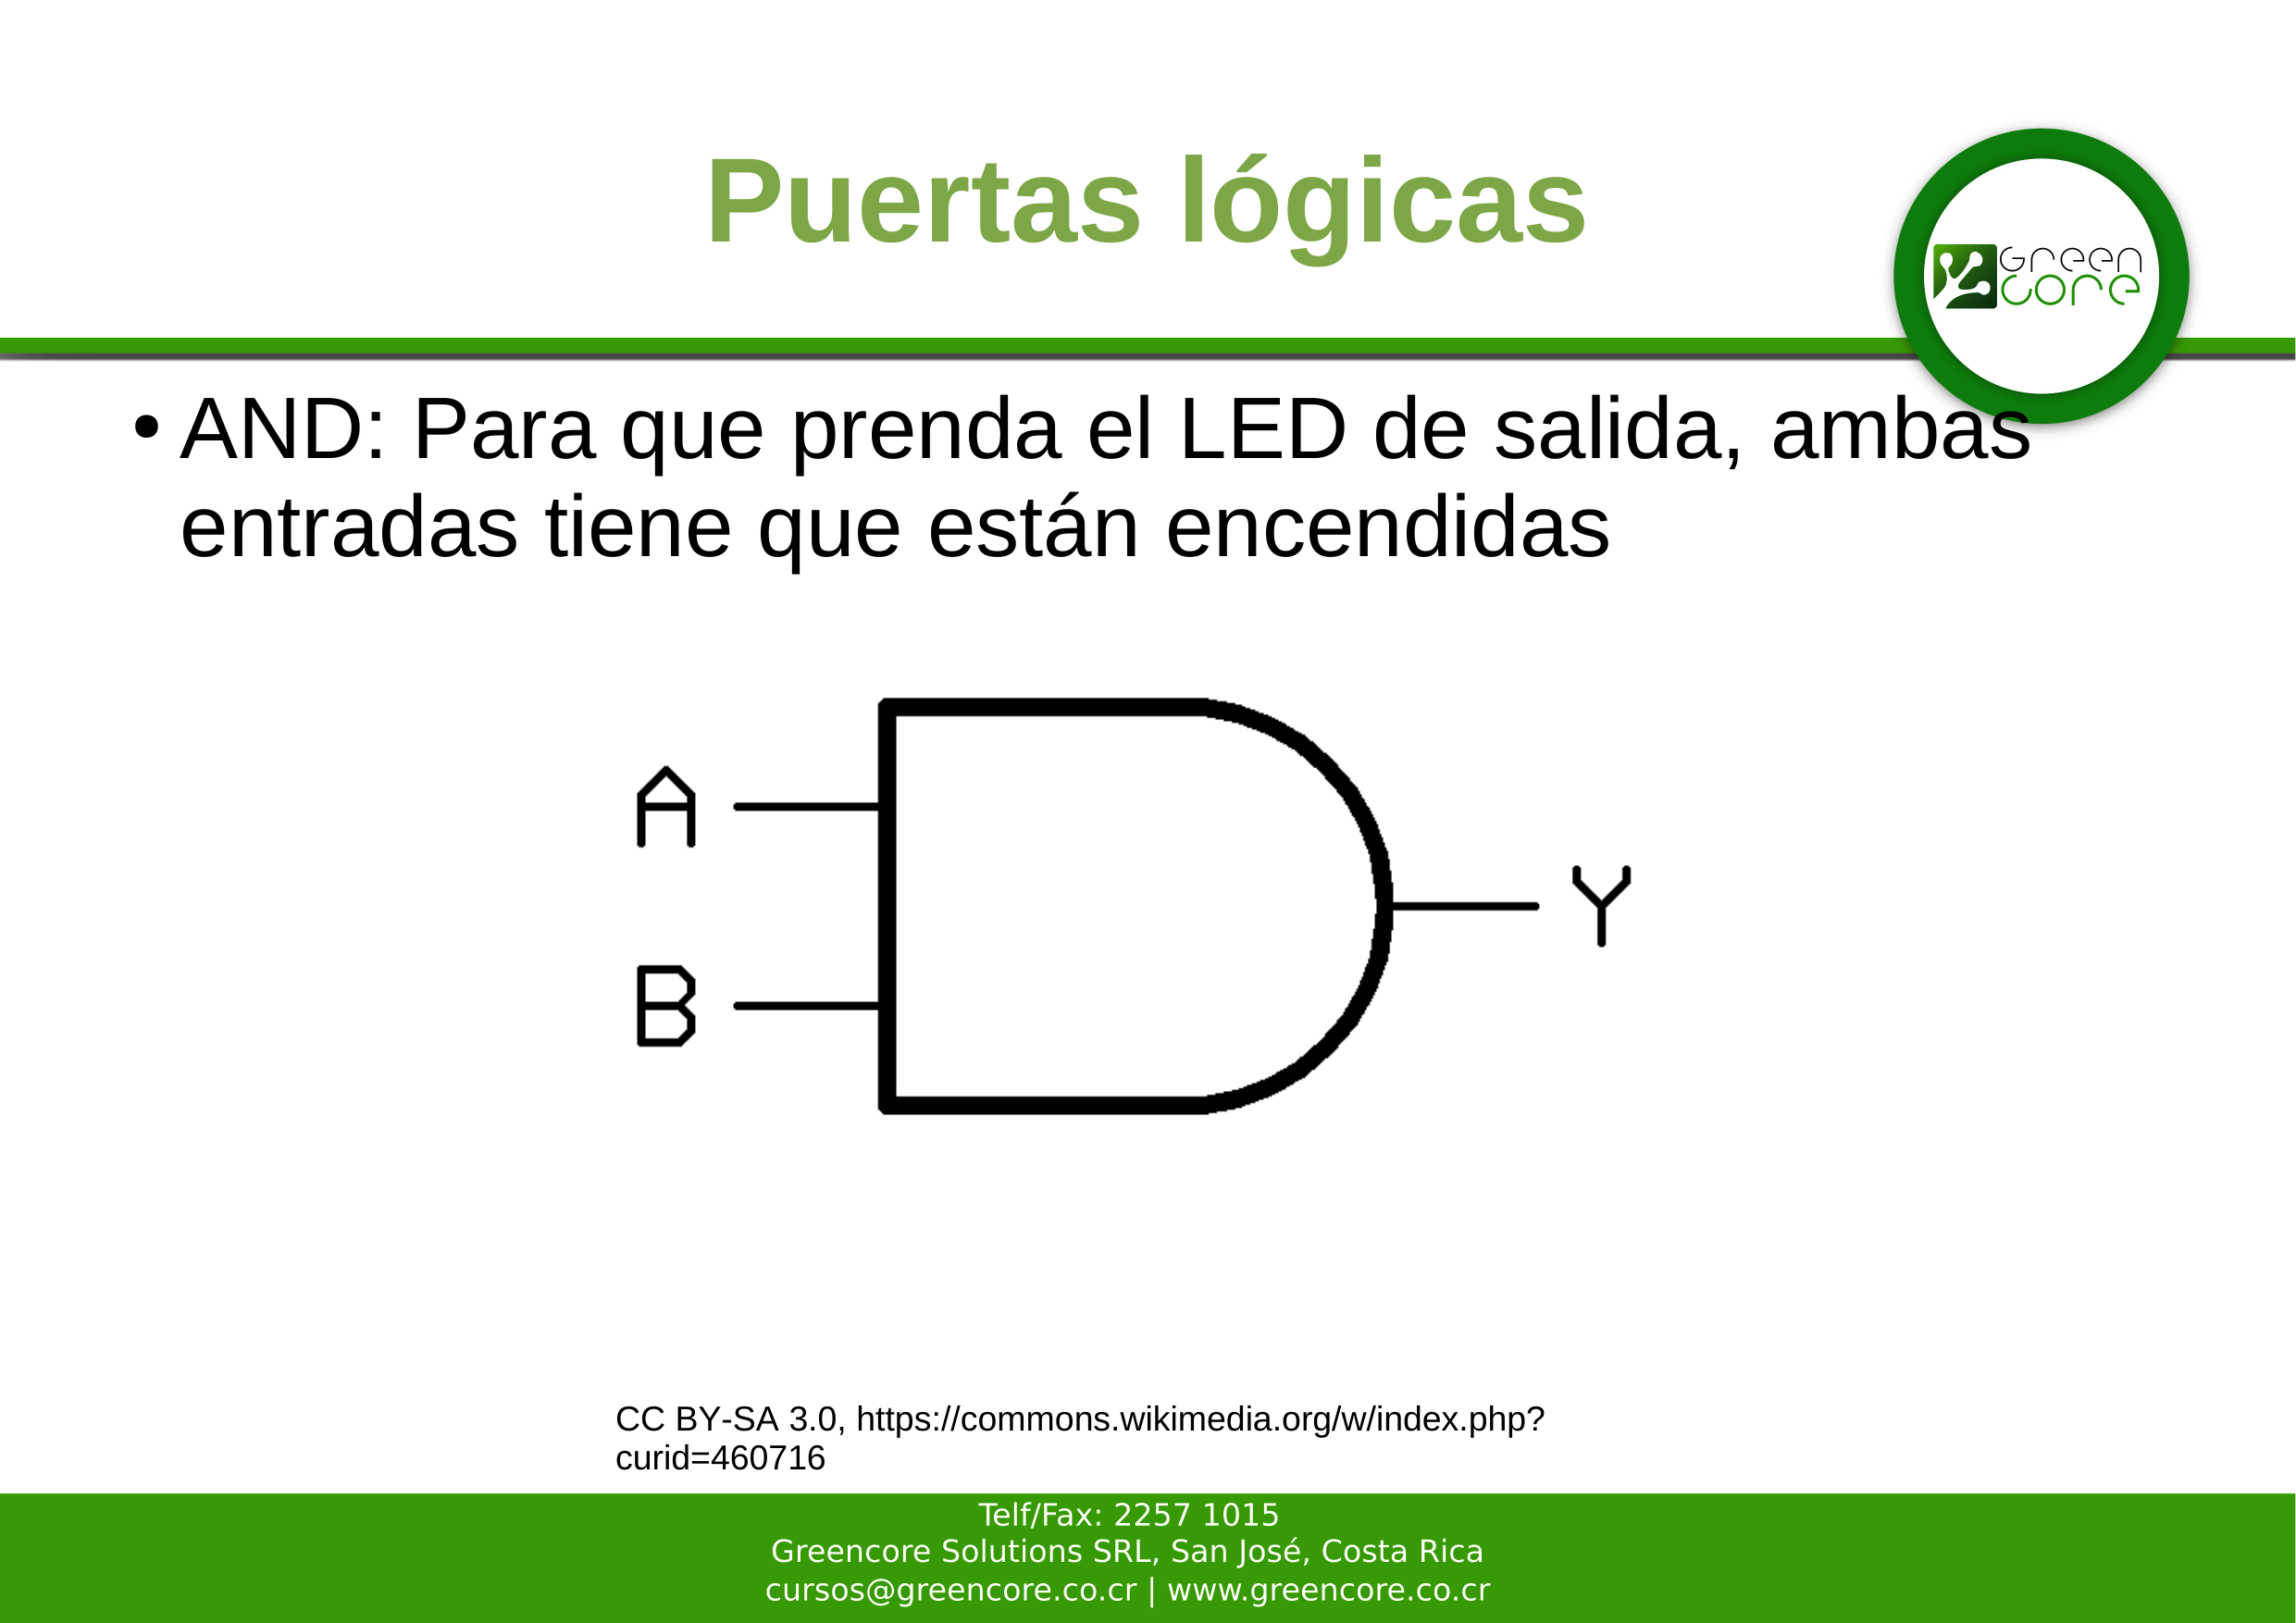

# Puertas lógicas
AND: Para que prenda el LED de salida, ambas entradas tiene que están encendidas
CC BY-SA 3.0, https://commons.wikimedia.org/w/index.php?curid=460716